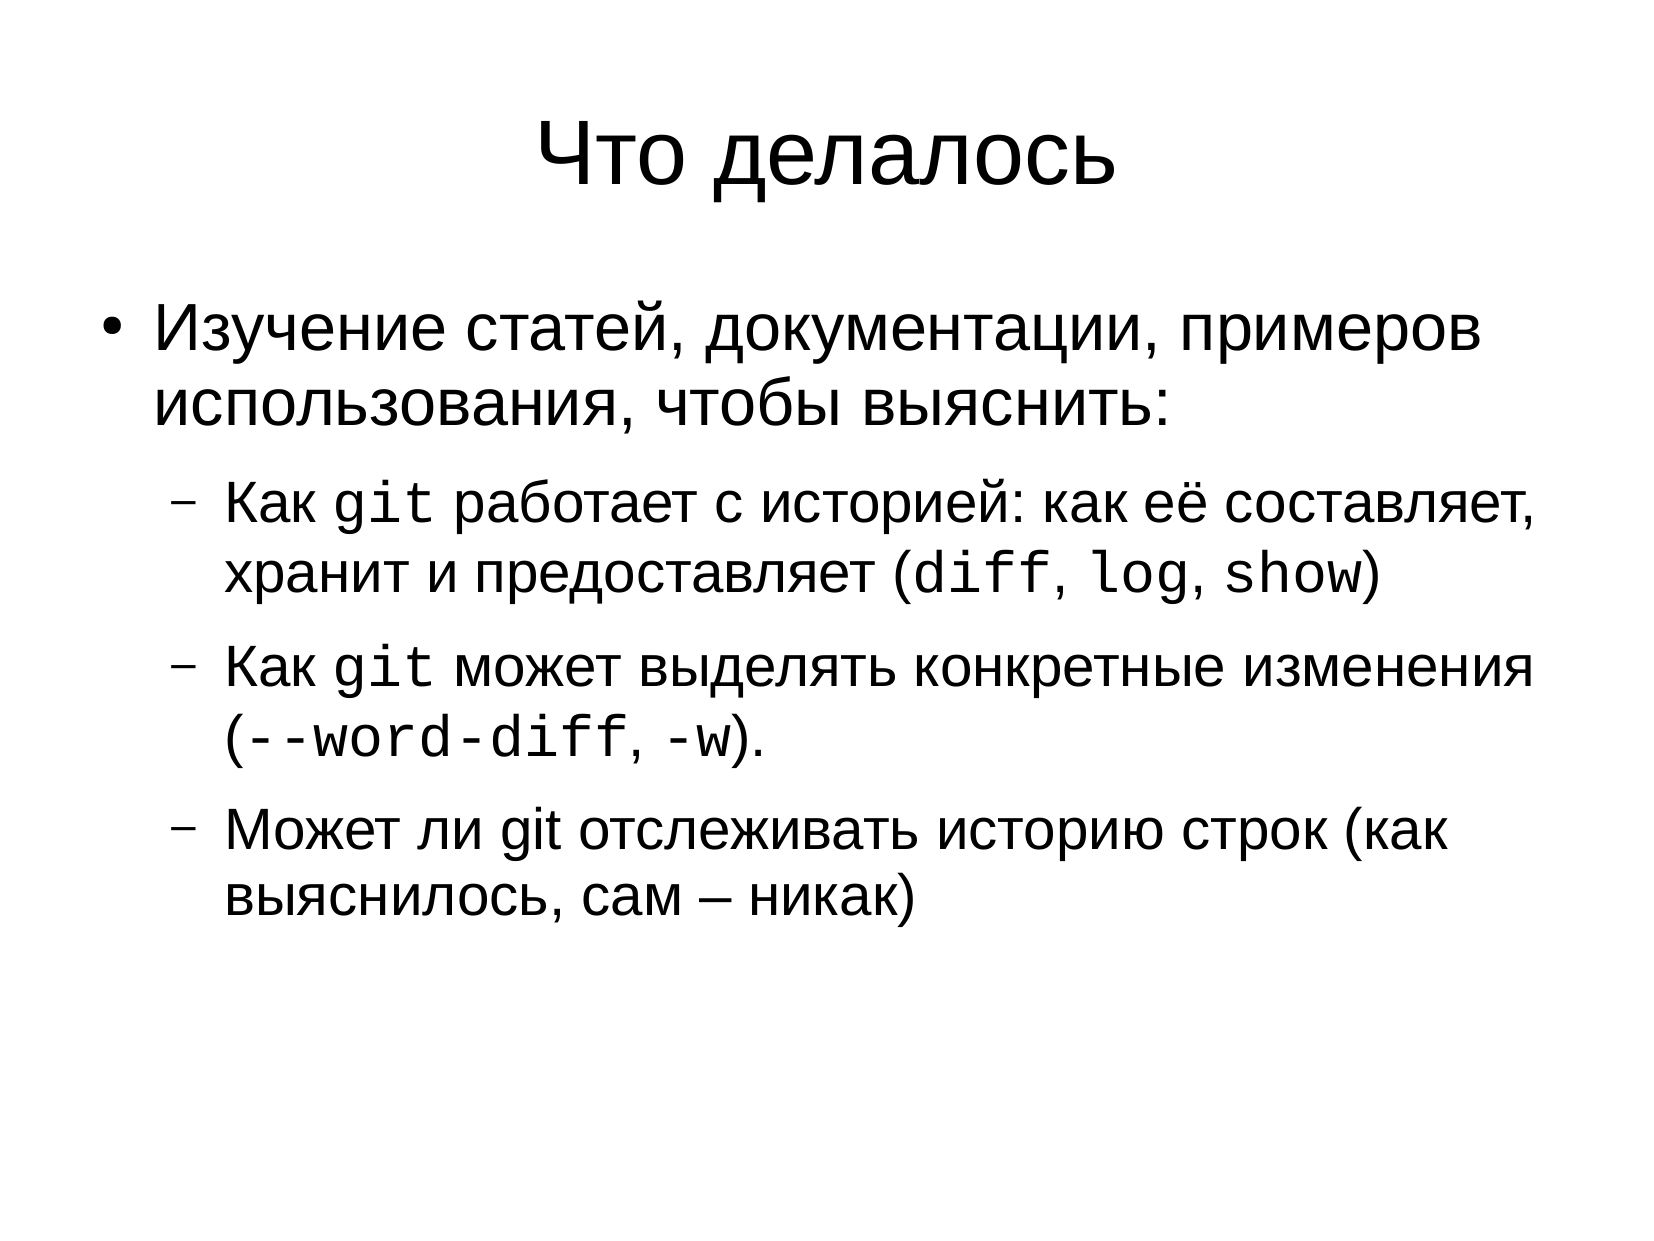

# Что делалось
Изучение статей, документации, примеров использования, чтобы выяснить:
Как git работает с историей: как её составляет, хранит и предоставляет (diff, log, show)
Как git может выделять конкретные изменения (--word-diff, -w).
Может ли git отслеживать историю строк (как выяснилось, сам – никак)